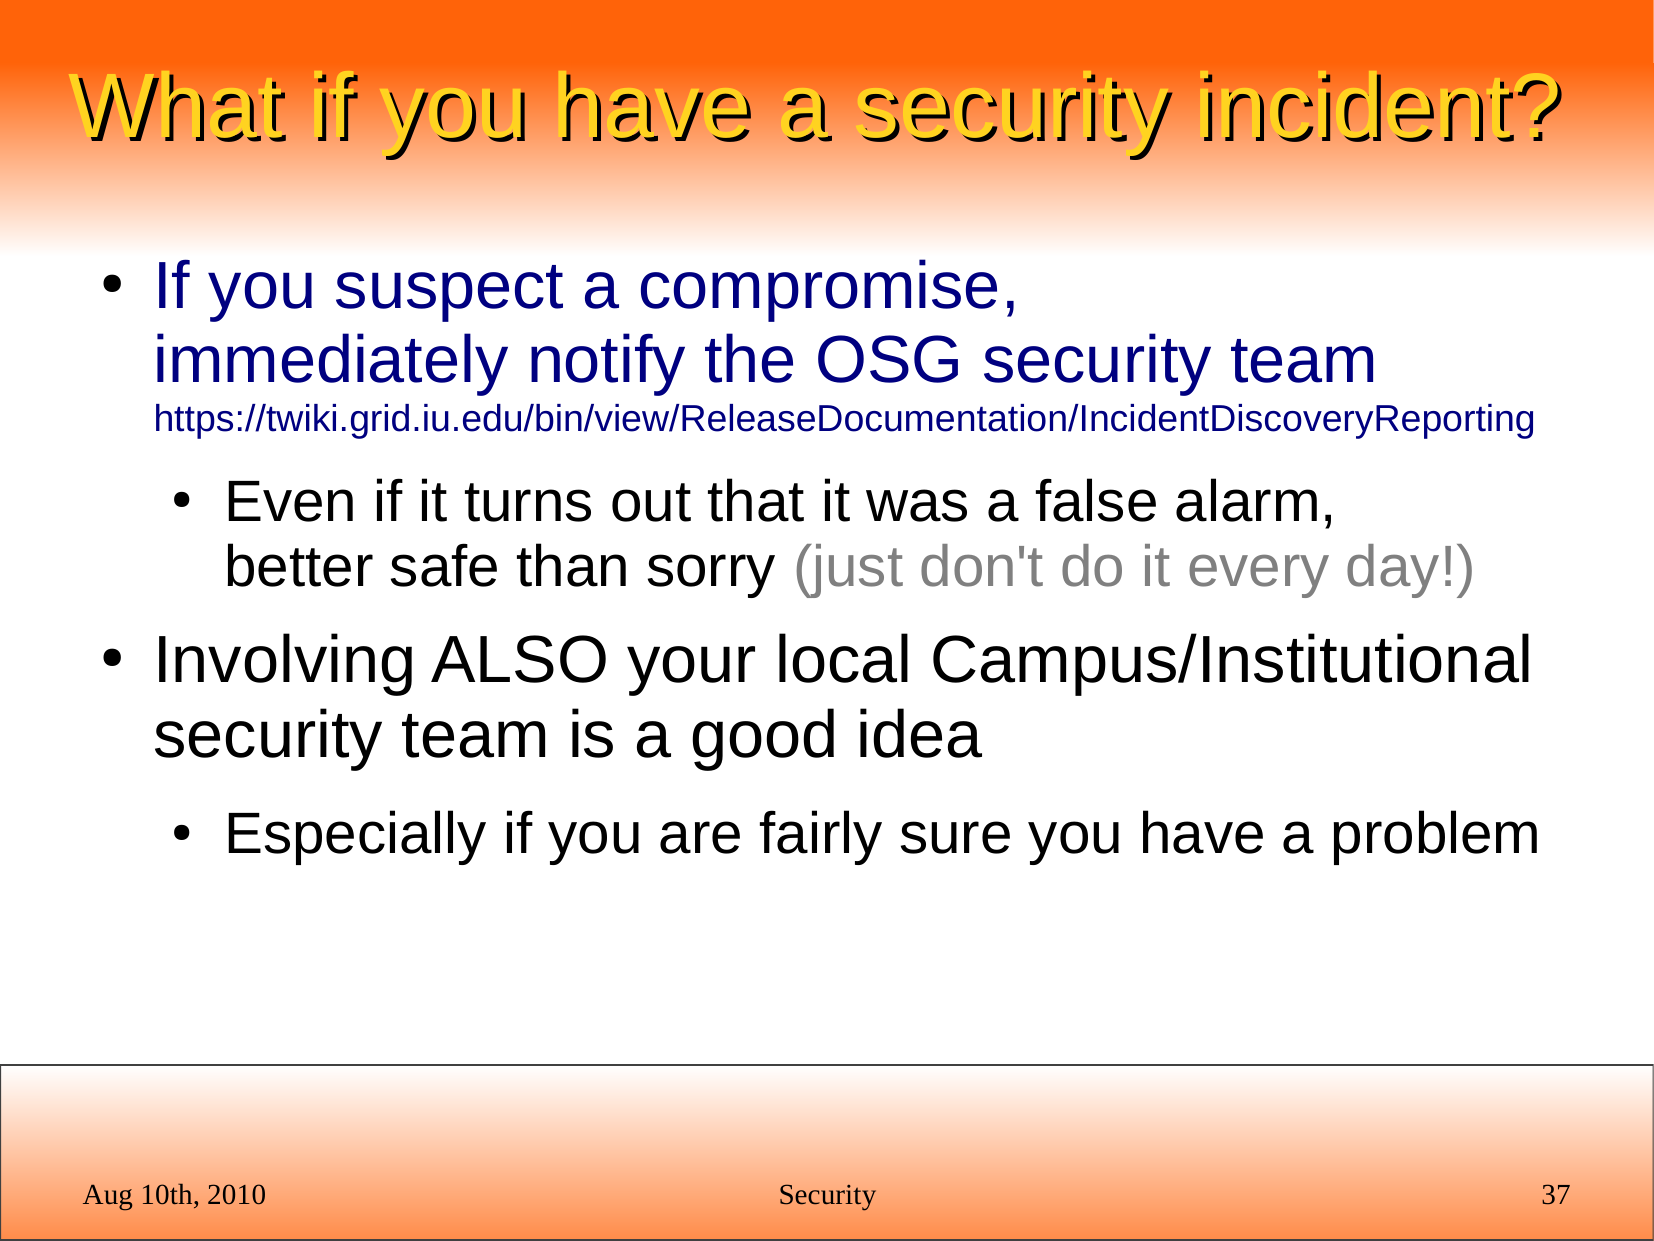

# What if you have a security incident?
If you suspect a compromise,
immediately notify the OSG security team
https://twiki.grid.iu.edu/bin/view/ReleaseDocumentation/IncidentDiscoveryReporting
Even if it turns out that it was a false alarm,
better safe than sorry (just don't do it every day!)
Involving ALSO your local Campus/Institutional security team is a good idea
Especially if you are fairly sure you have a problem
Aug 10th, 2010
Security
37